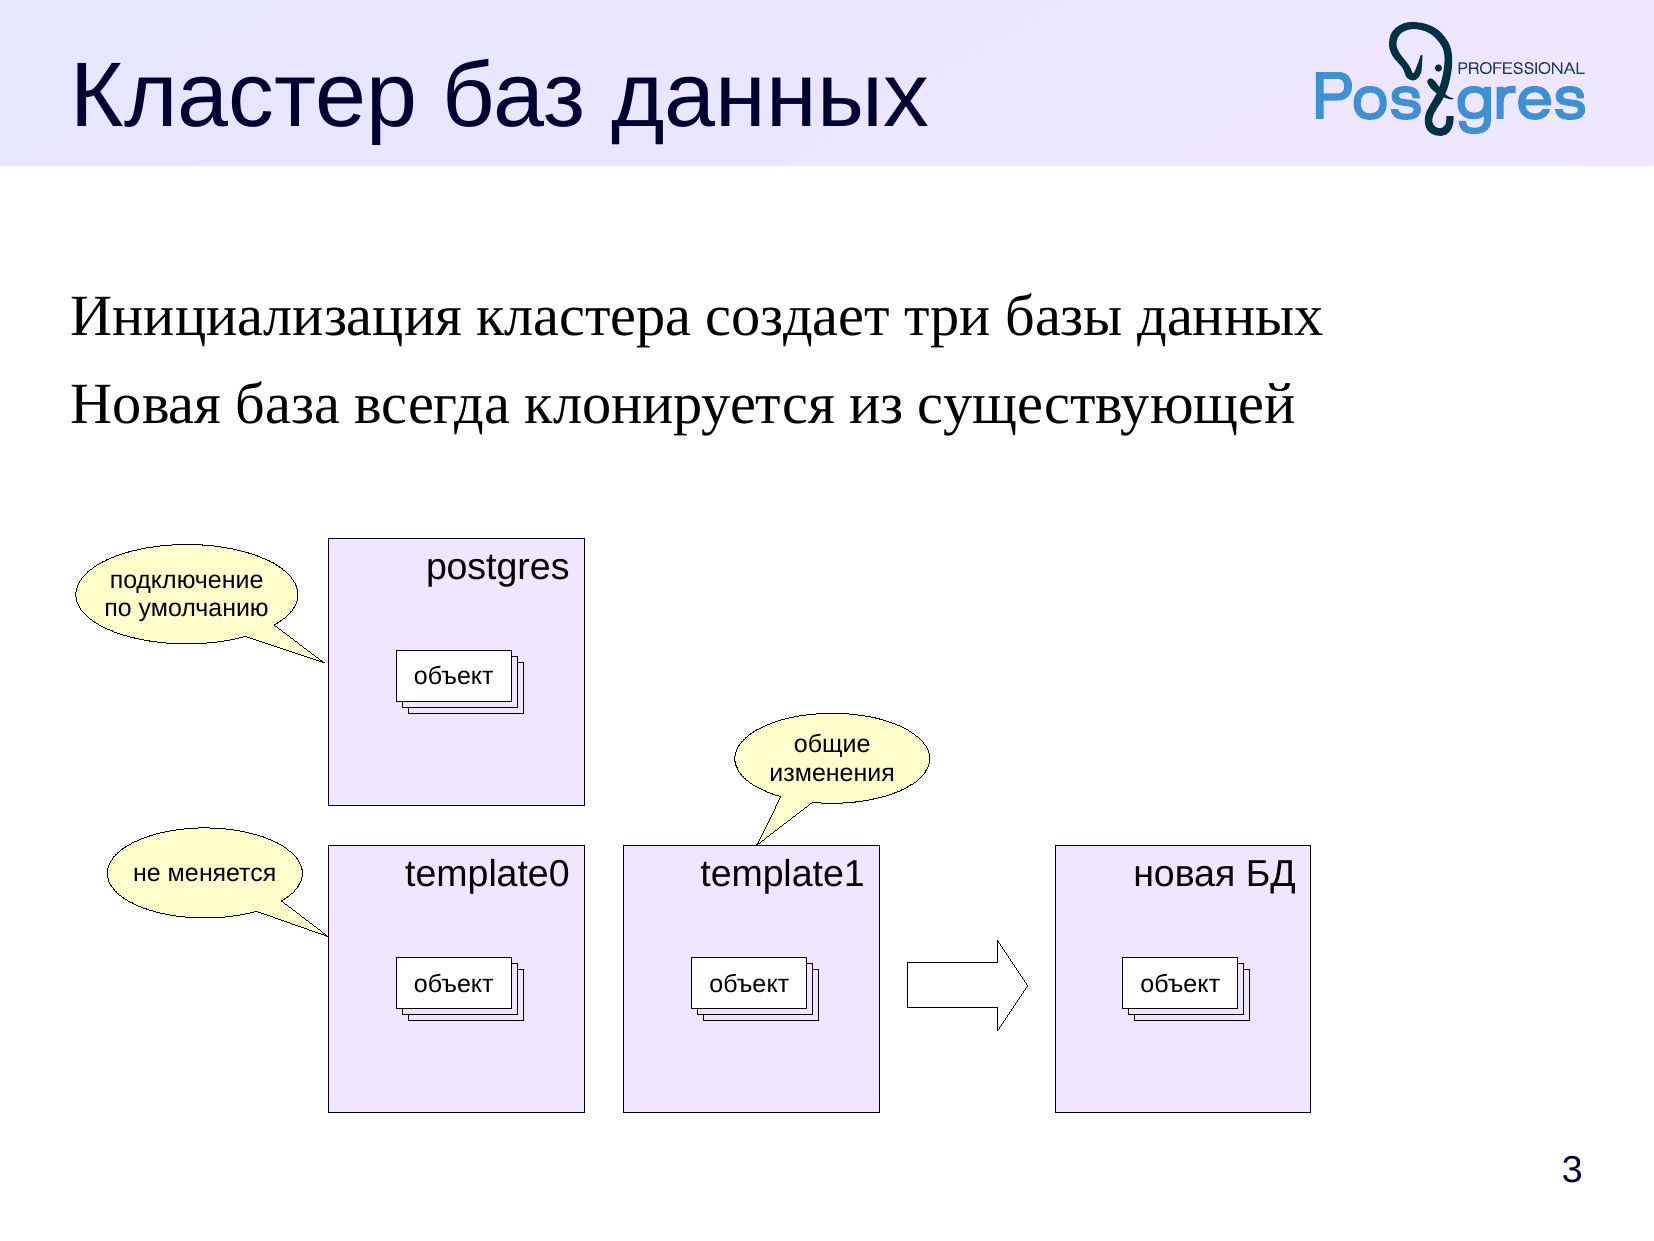

# Кластер баз данных
Инициализация кластера создает три базы данных
Новая база всегда клонируется из существующей
postgres
подключение
по умолчанию
объект
таблица
таблица
общие
изменения
не меняется
template0
template1
новая БД
объект
объект
объект
таблица
таблица
таблица
таблица
таблица
таблица